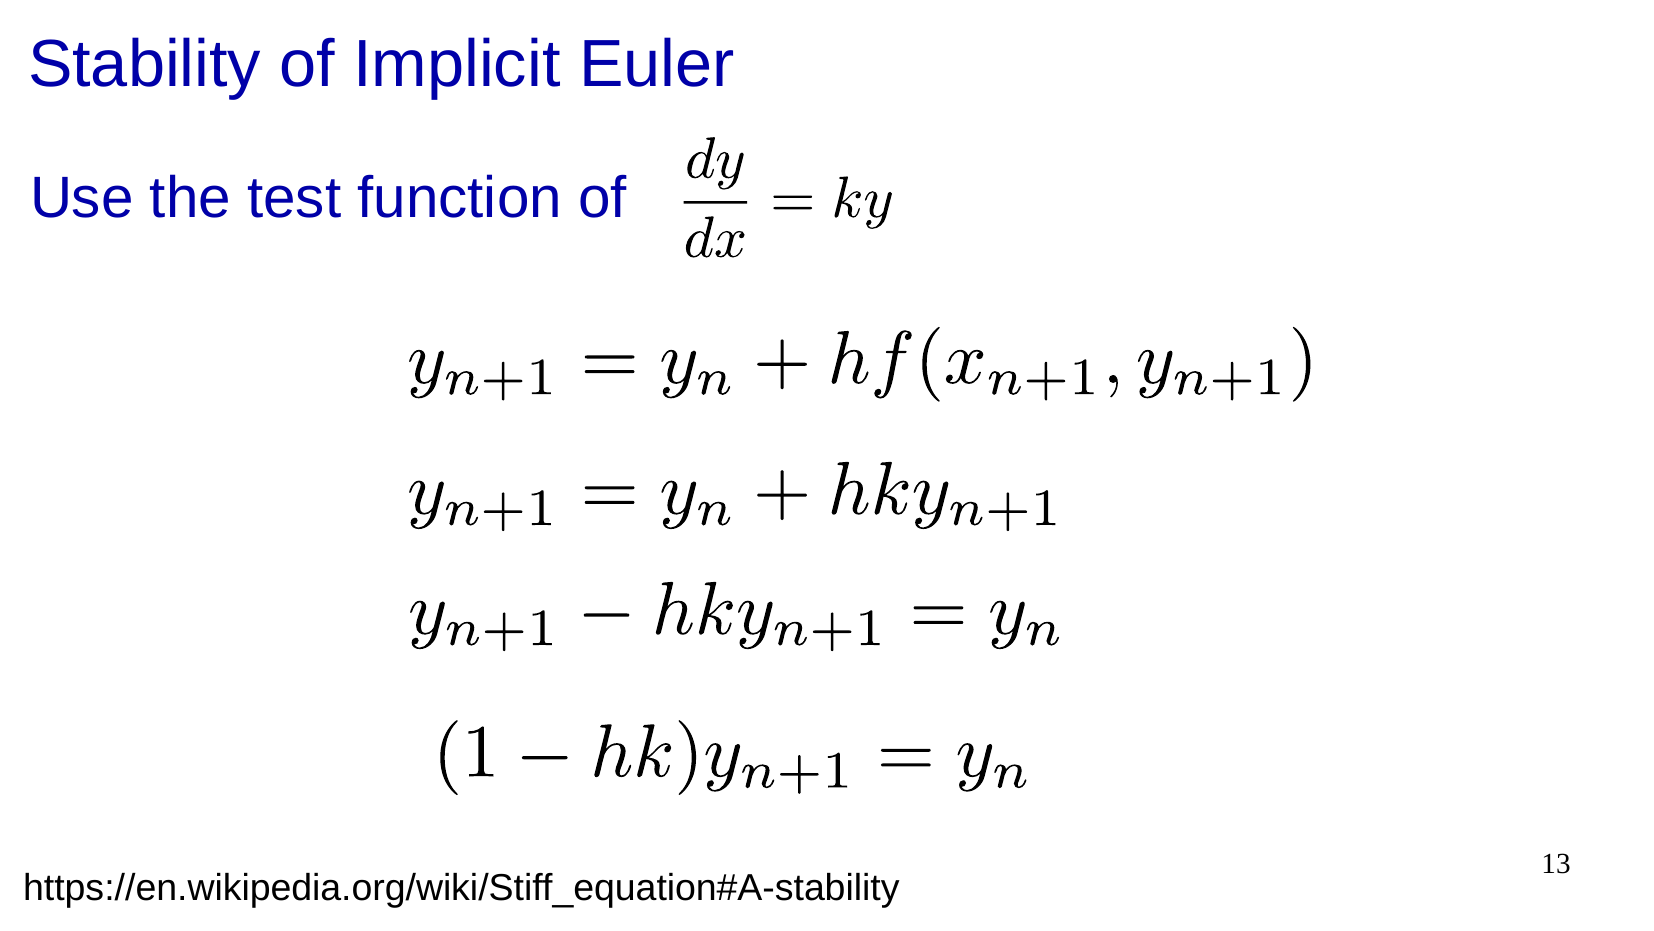

# Stability of Implicit Euler
Use the test function of
13
https://en.wikipedia.org/wiki/Stiff_equation#A-stability